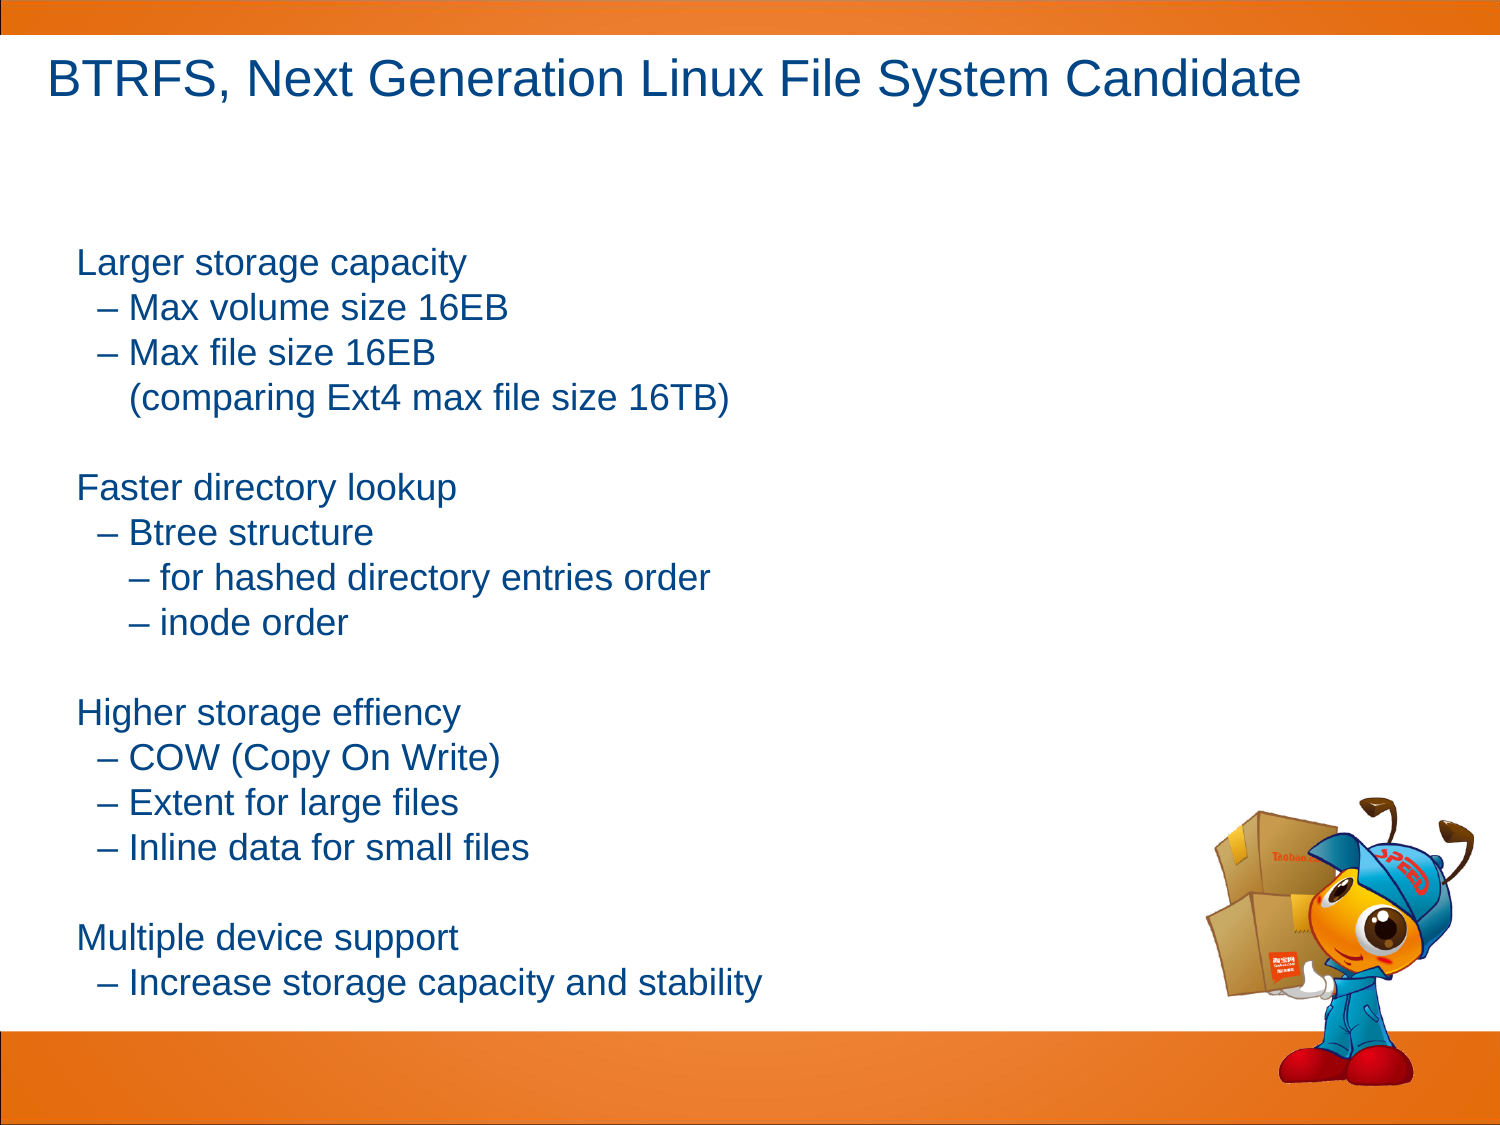

BTRFS, Next Generation Linux File System Candidate
Larger storage capacity
 – Max volume size 16EB
 – Max file size 16EB
 (comparing Ext4 max file size 16TB)
Faster directory lookup
 – Btree structure
 – for hashed directory entries order
 – inode order
Higher storage effiency
 – COW (Copy On Write)
 – Extent for large files
 – Inline data for small files
Multiple device support
 – Increase storage capacity and stability